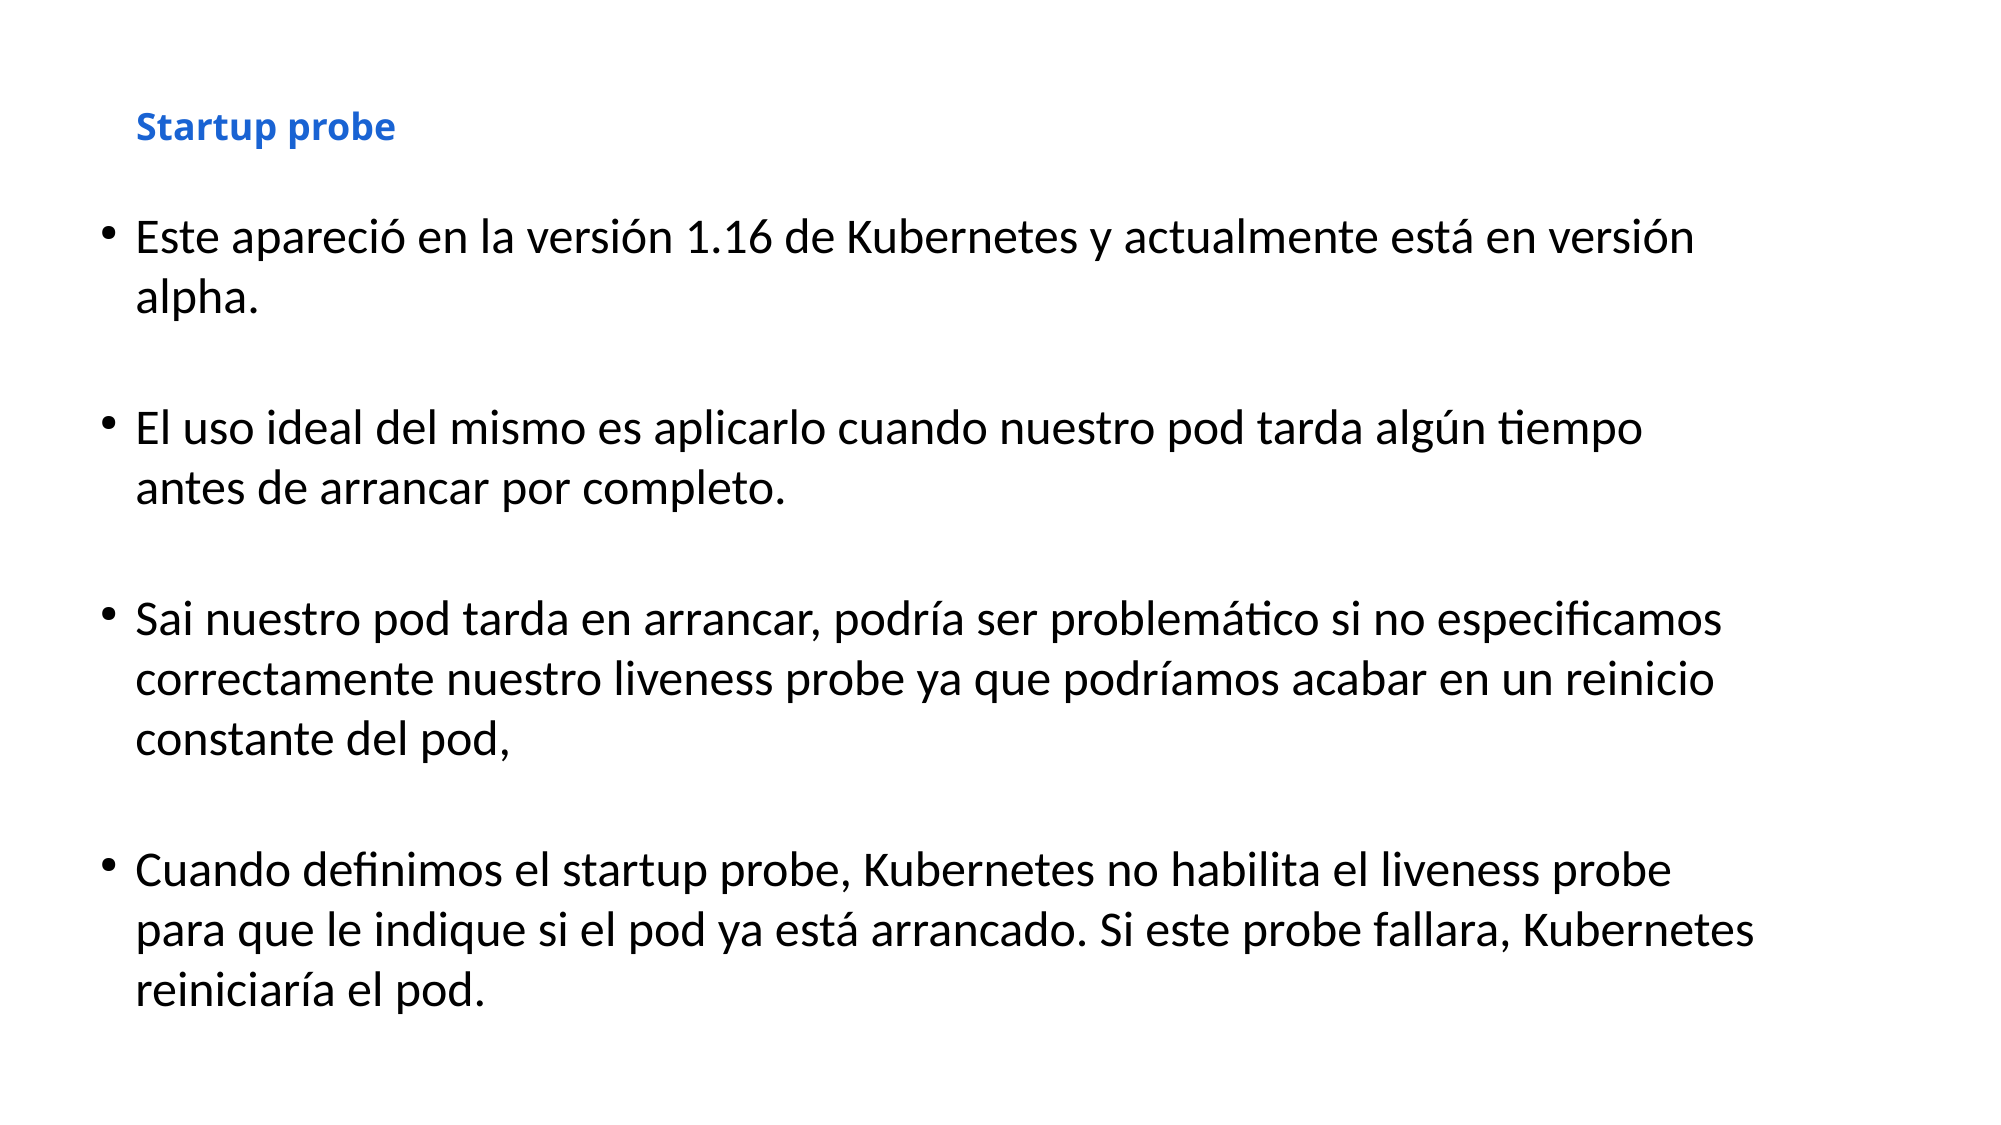

Startup probe
Este apareció en la versión 1.16 de Kubernetes y actualmente está en versión alpha.
El uso ideal del mismo es aplicarlo cuando nuestro pod tarda algún tiempo antes de arrancar por completo.
Sai nuestro pod tarda en arrancar, podría ser problemático si no especificamos correctamente nuestro liveness probe ya que podríamos acabar en un reinicio constante del pod,
Cuando definimos el startup probe, Kubernetes no habilita el liveness probe para que le indique si el pod ya está arrancado. Si este probe fallara, Kubernetes reiniciaría el pod.